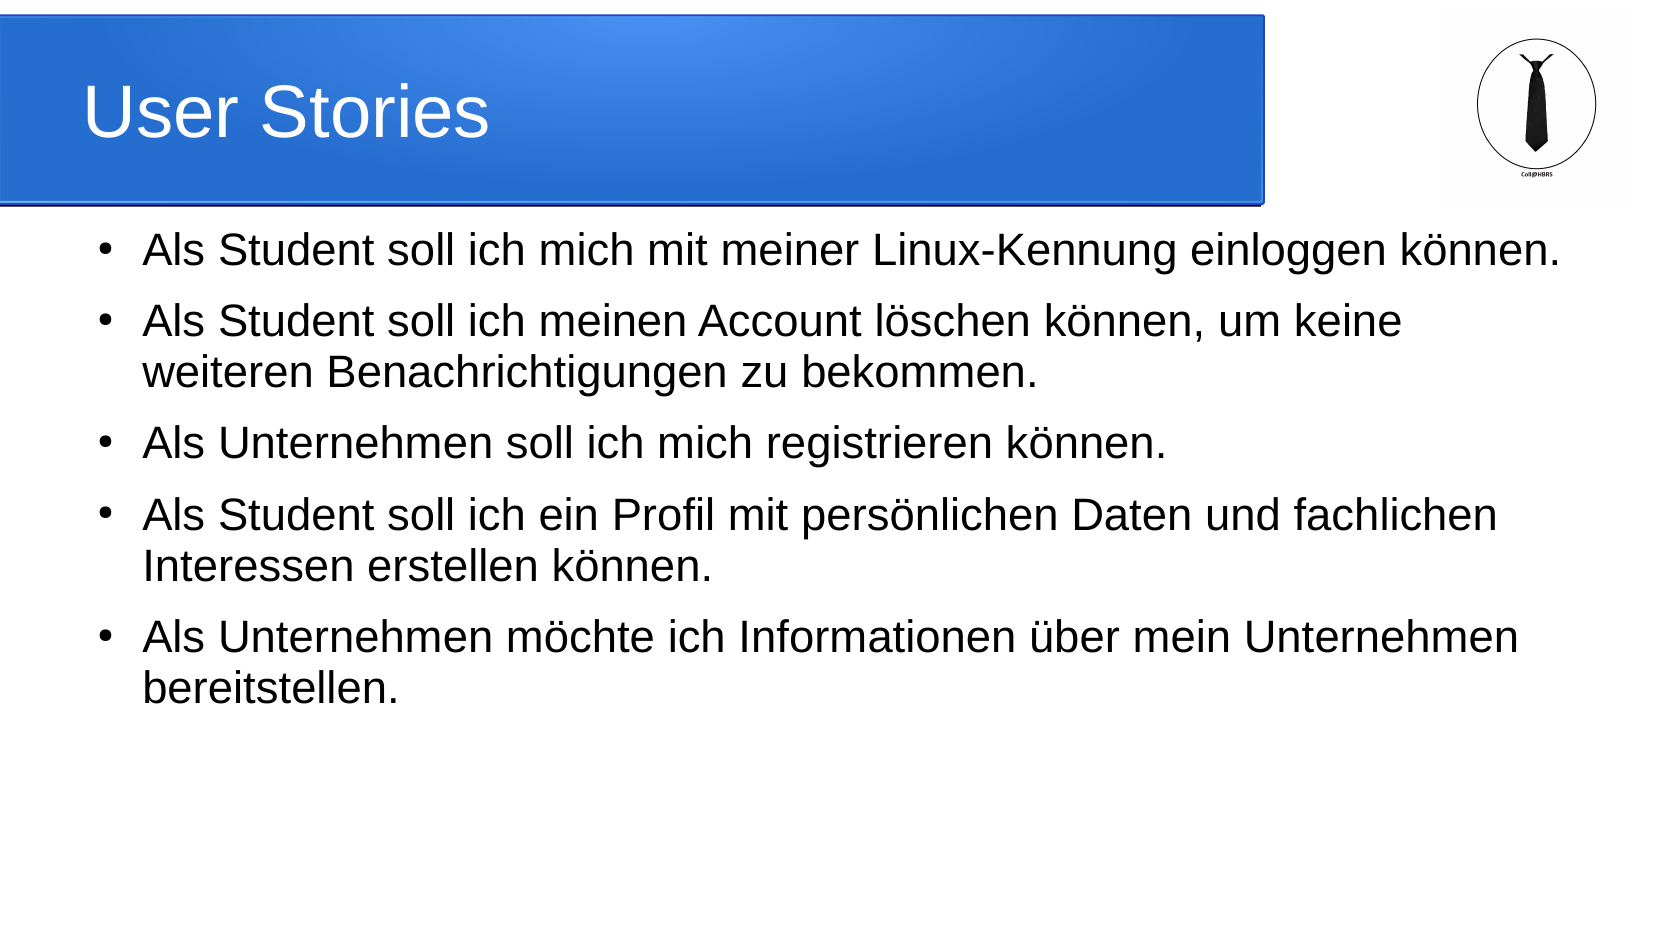

# User Stories
Als Student soll ich mich mit meiner Linux-Kennung einloggen können.
Als Student soll ich meinen Account löschen können, um keine weiteren Benachrichtigungen zu bekommen.
Als Unternehmen soll ich mich registrieren können.
Als Student soll ich ein Profil mit persönlichen Daten und fachlichen Interessen erstellen können.
Als Unternehmen möchte ich Informationen über mein Unternehmen bereitstellen.